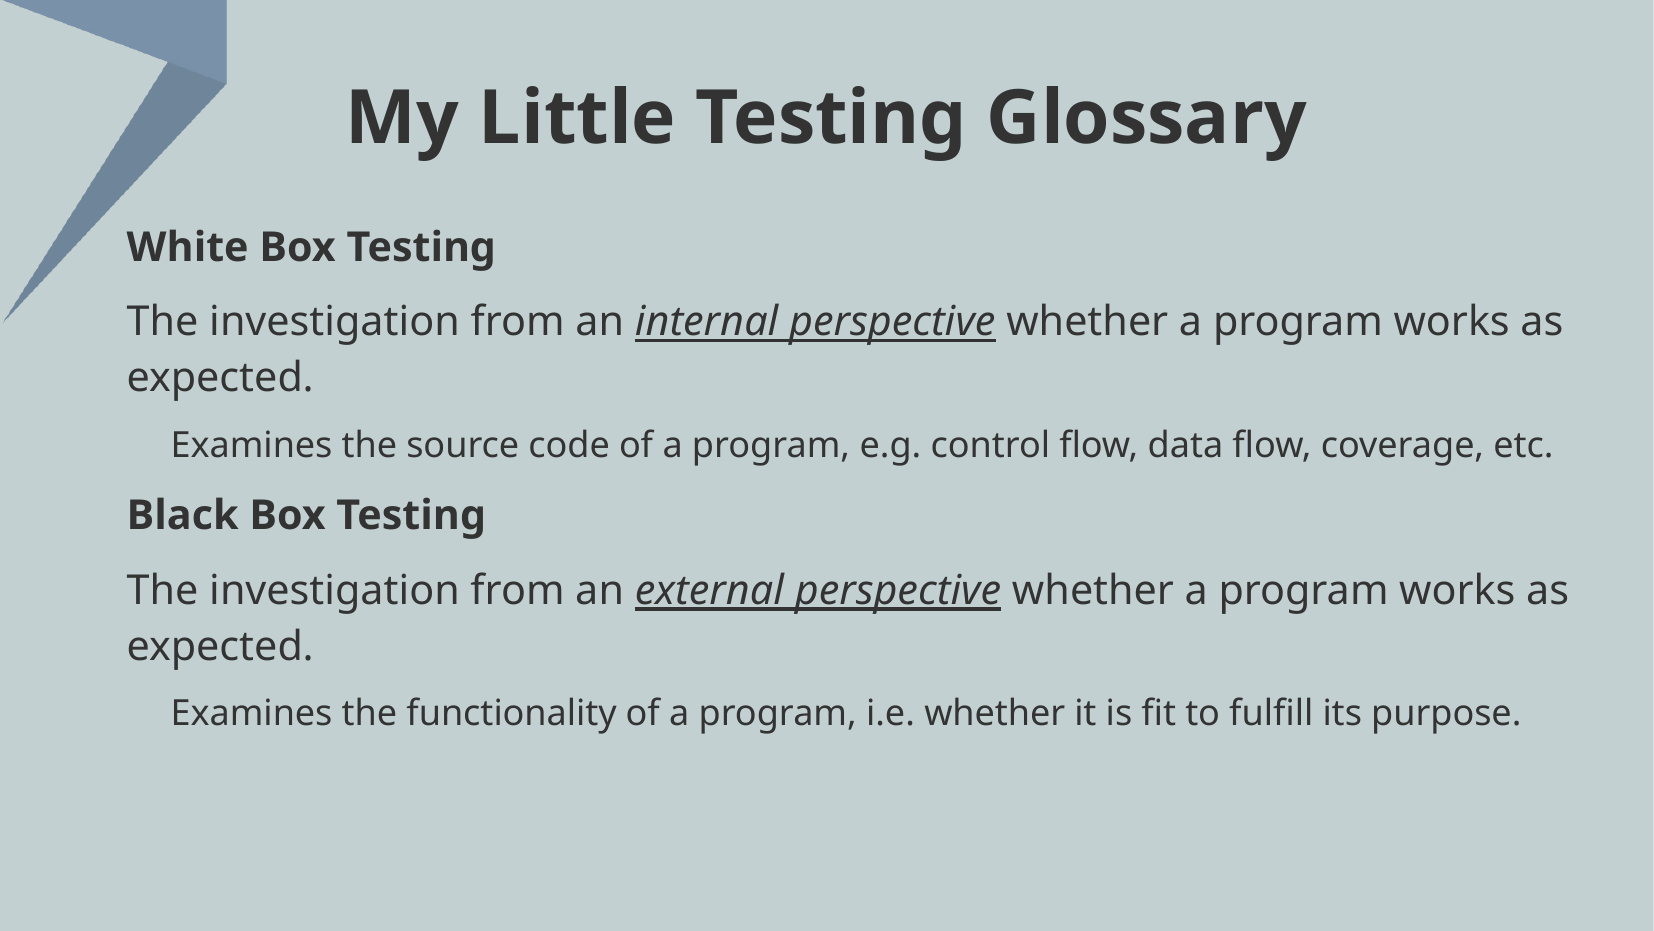

# My Little Testing Glossary
White Box Testing
The investigation from an internal perspective whether a program works as expected.
Examines the source code of a program, e.g. control flow, data flow, coverage, etc.
Black Box Testing
The investigation from an external perspective whether a program works as expected.
Examines the functionality of a program, i.e. whether it is fit to fulfill its purpose.